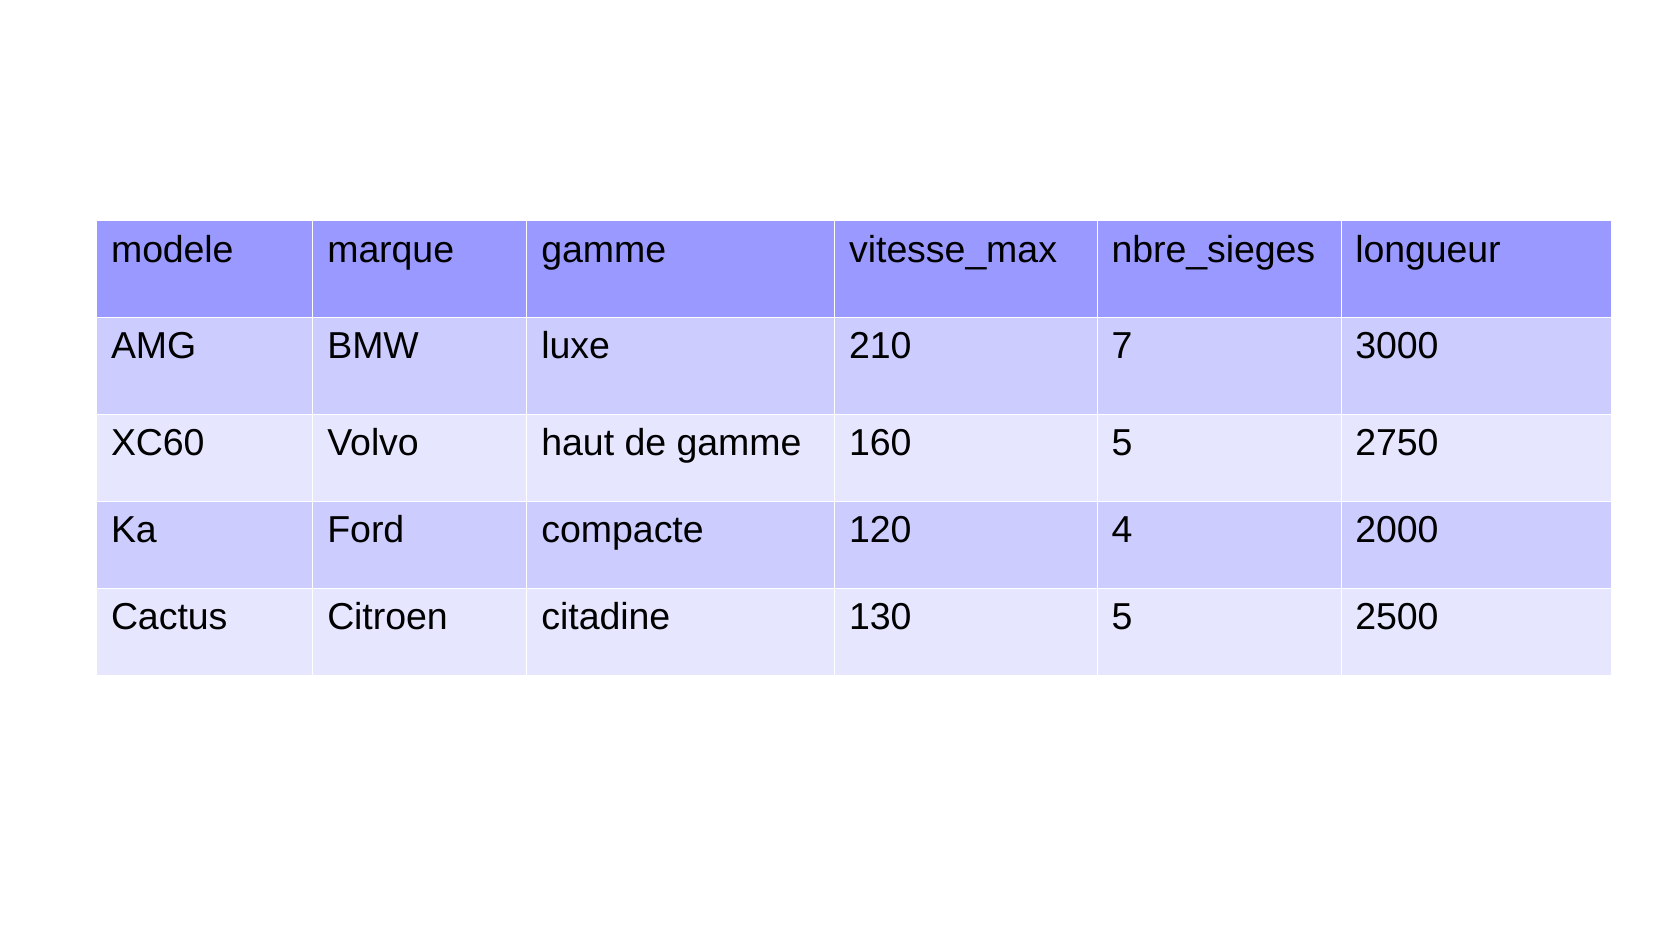

| modele | marque | gamme | vitesse\_max | nbre\_sieges | longueur |
| --- | --- | --- | --- | --- | --- |
| AMG | BMW | luxe | 210 | 7 | 3000 |
| XC60 | Volvo | haut de gamme | 160 | 5 | 2750 |
| Ka | Ford | compacte | 120 | 4 | 2000 |
| Cactus | Citroen | citadine | 130 | 5 | 2500 |